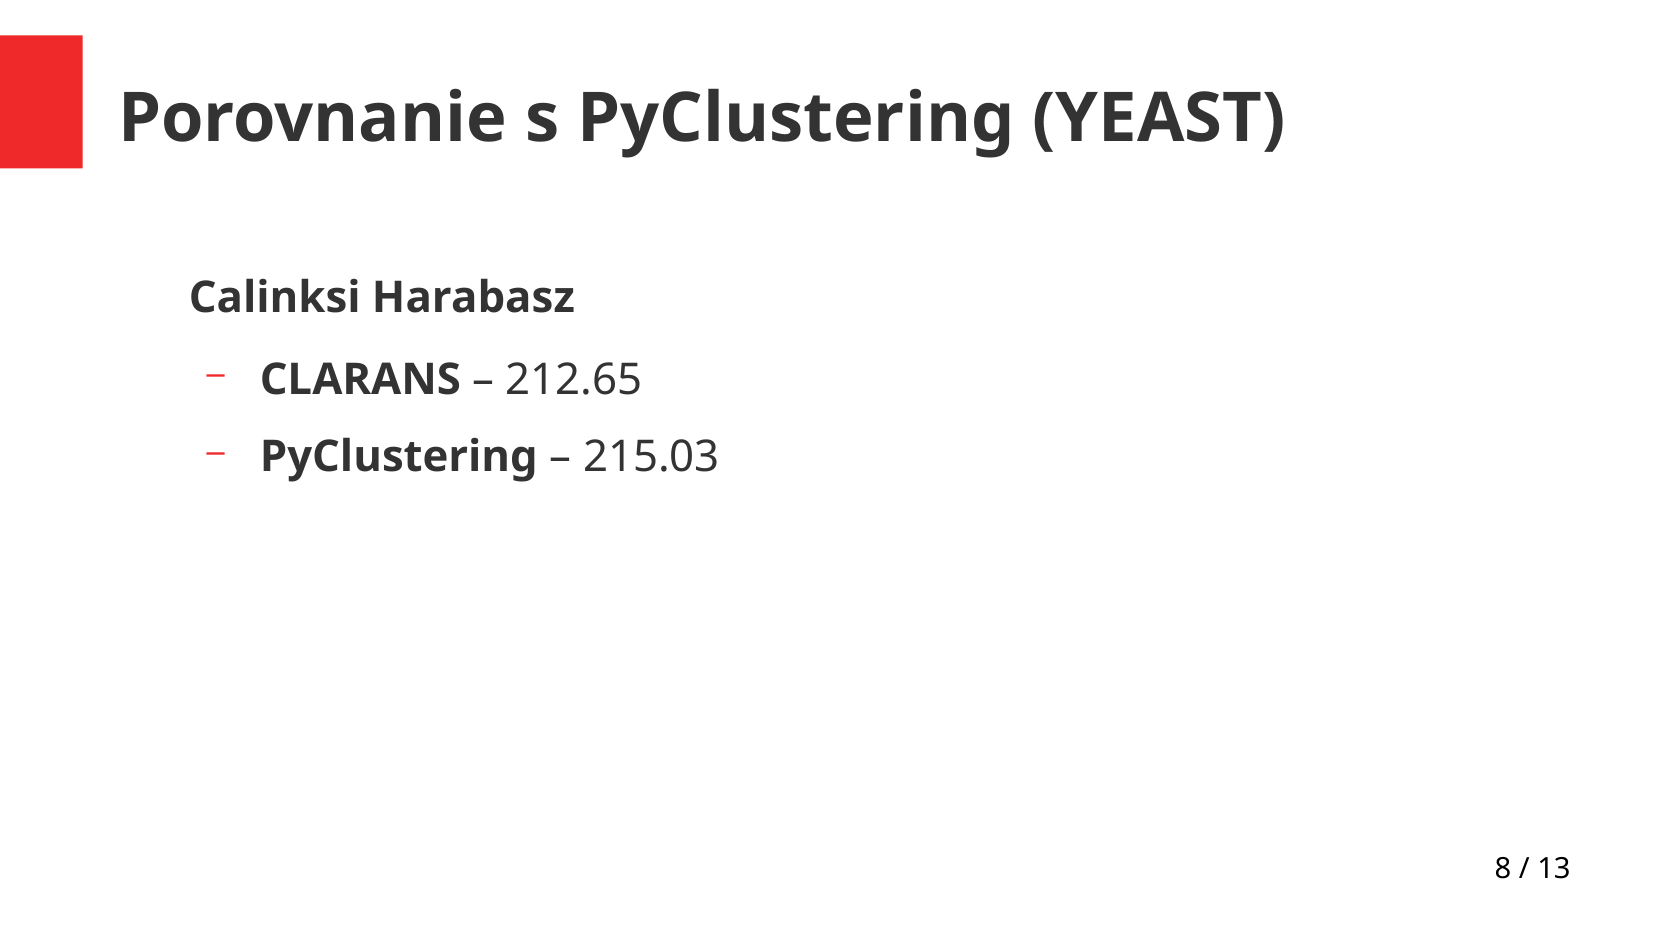

# Porovnanie s PyClustering (YEAST)
Calinksi Harabasz
CLARANS – 212.65
PyClustering – 215.03
8